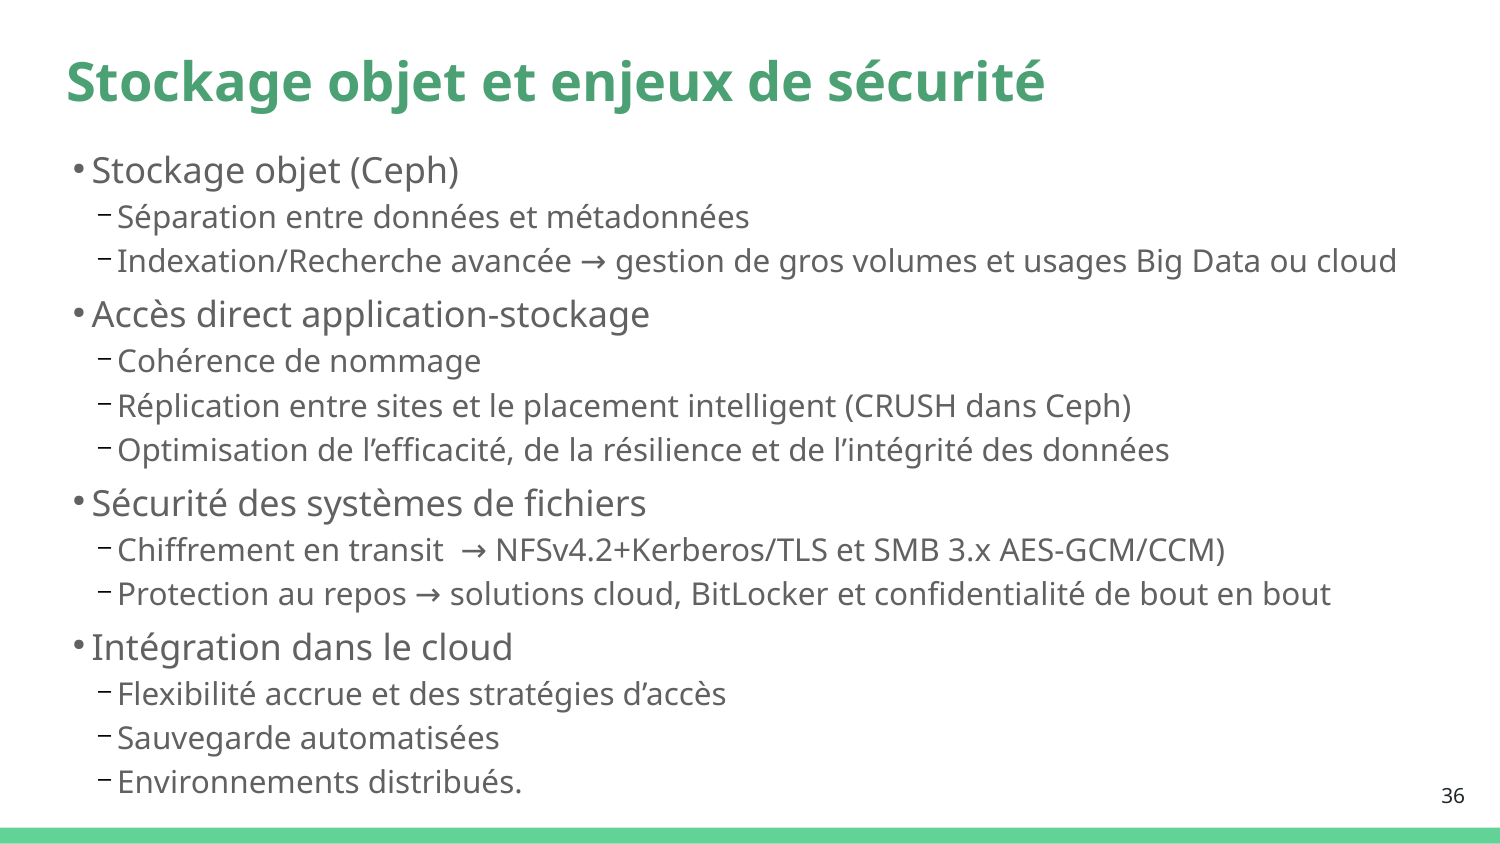

Stockage objet et enjeux de sécurité
# Stockage objet (Ceph)
Séparation entre données et métadonnées
Indexation/Recherche avancée → gestion de gros volumes et usages Big Data ou cloud
Accès direct application-stockage
Cohérence de nommage
Réplication entre sites et le placement intelligent (CRUSH dans Ceph)
Optimisation de l’efficacité, de la résilience et de l’intégrité des données
Sécurité des systèmes de fichiers
Chiffrement en transit → NFSv4.2+Kerberos/TLS et SMB 3.x AES-GCM/CCM)
Protection au repos → solutions cloud, BitLocker et confidentialité de bout en bout
Intégration dans le cloud
Flexibilité accrue et des stratégies d’accès
Sauvegarde automatisées
Environnements distribués.